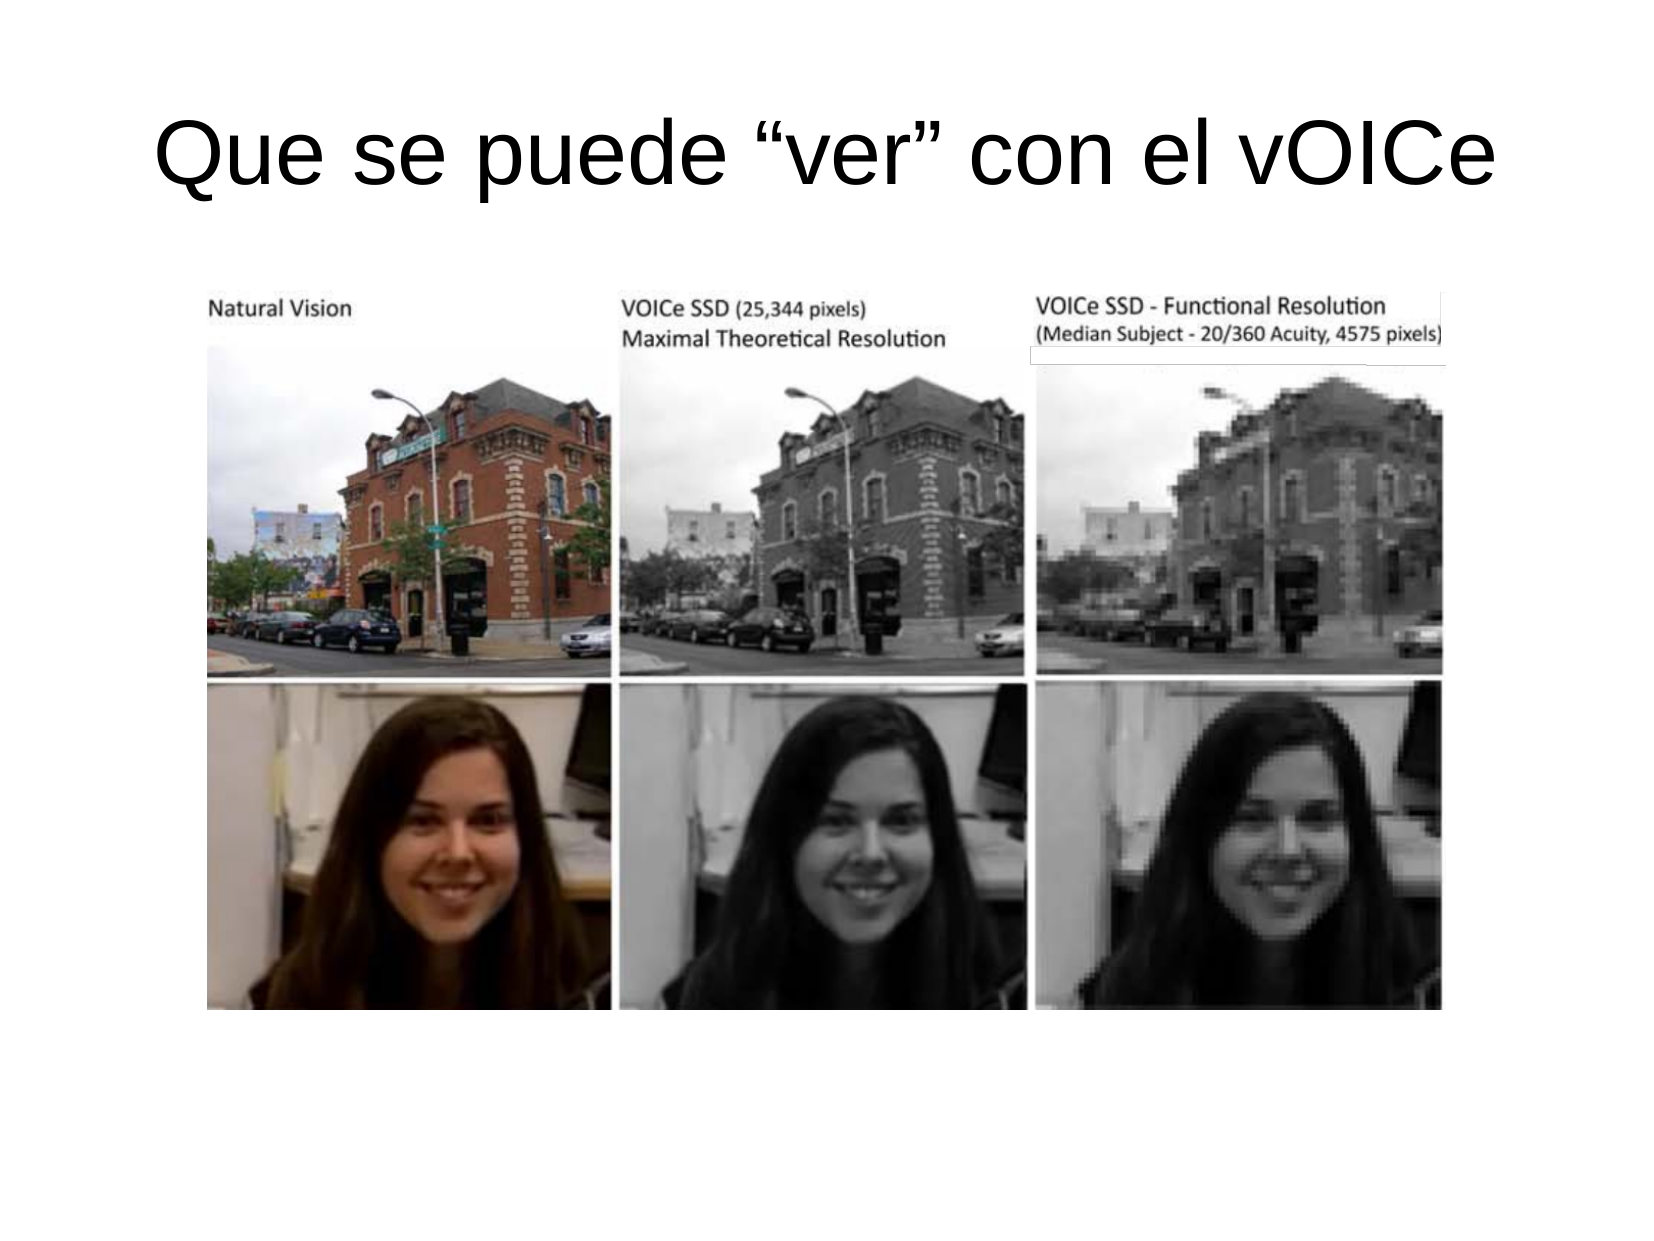

# Que se puede “ver” con el vOICe